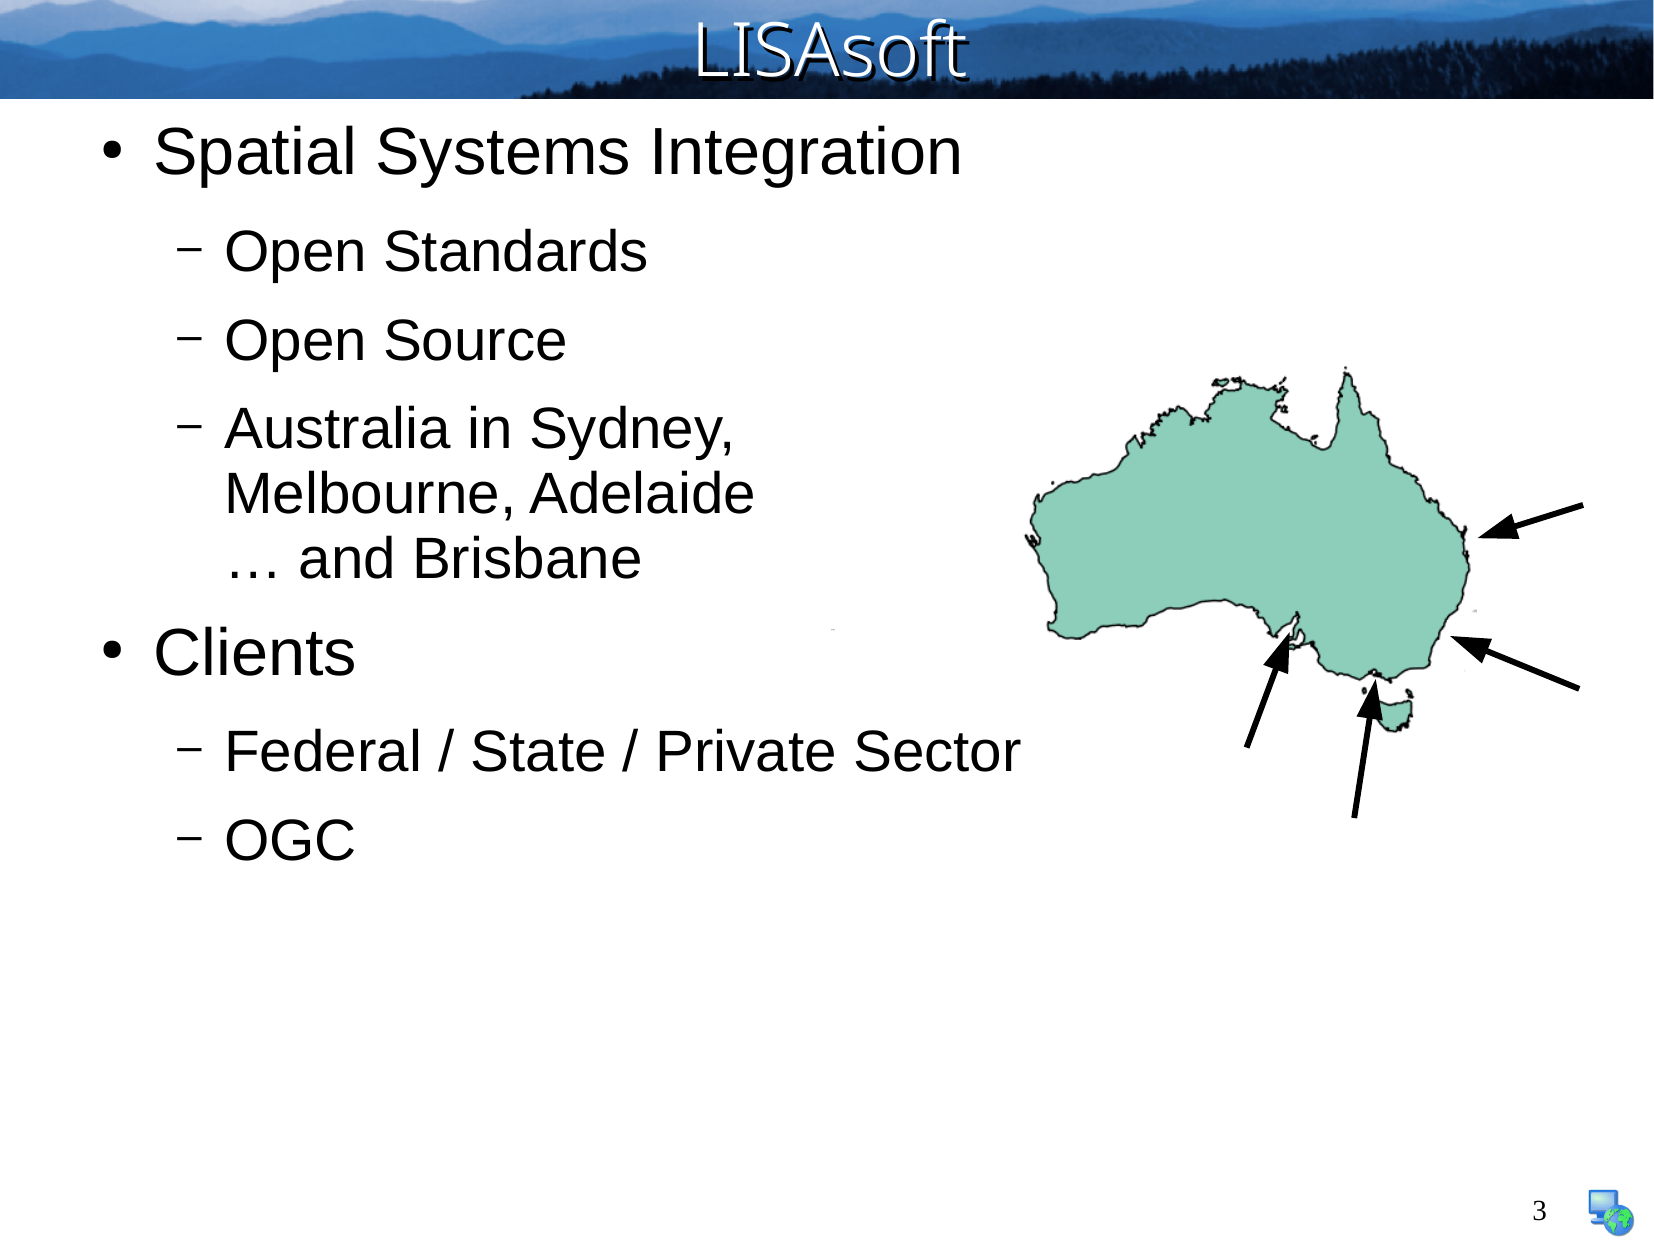

# LISAsoft
Spatial Systems Integration
Open Standards
Open Source
Australia in Sydney,
Melbourne, Adelaide
… and Brisbane
Clients
Federal / State / Private Sector
OGC
3